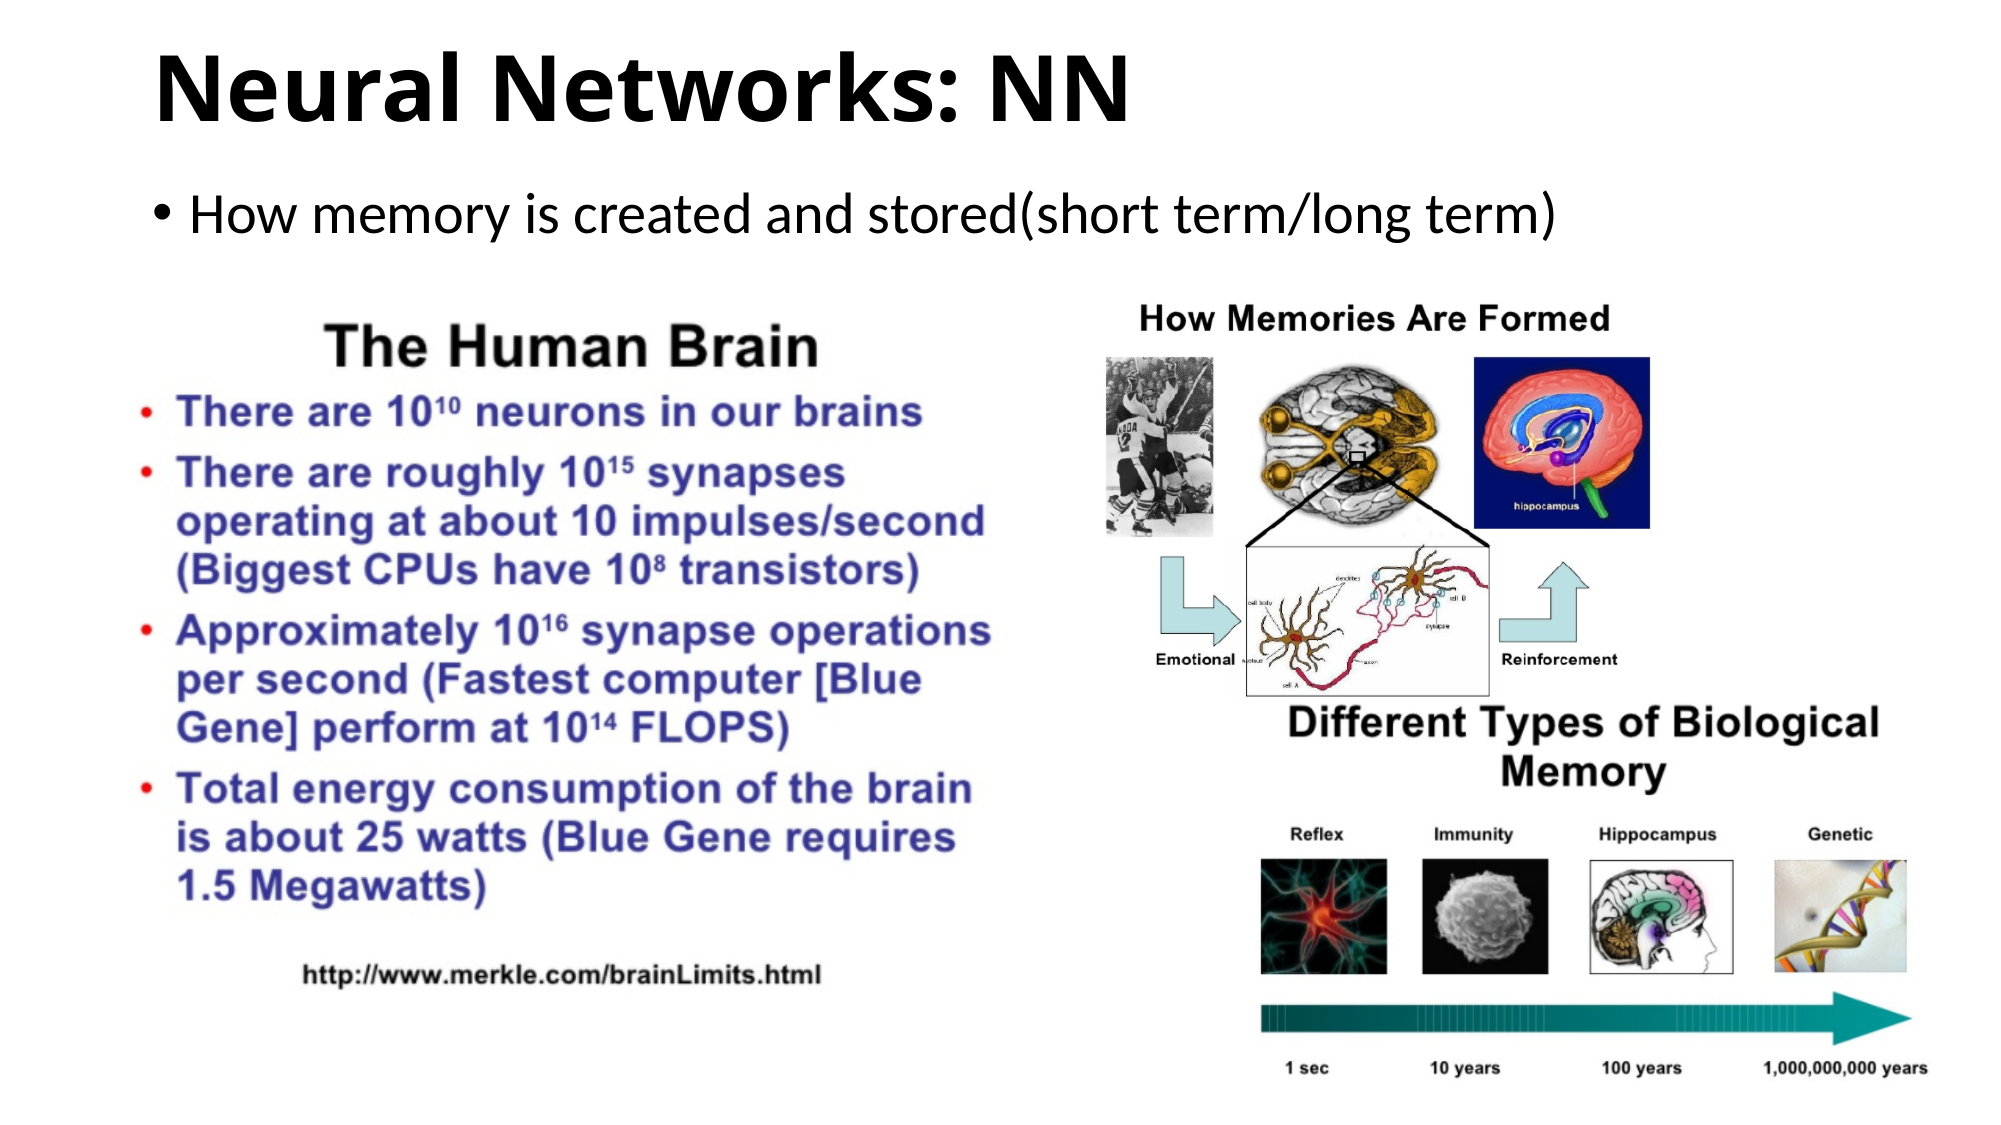

# Neural Networks: NN
How memory is created and stored(short term/long term)